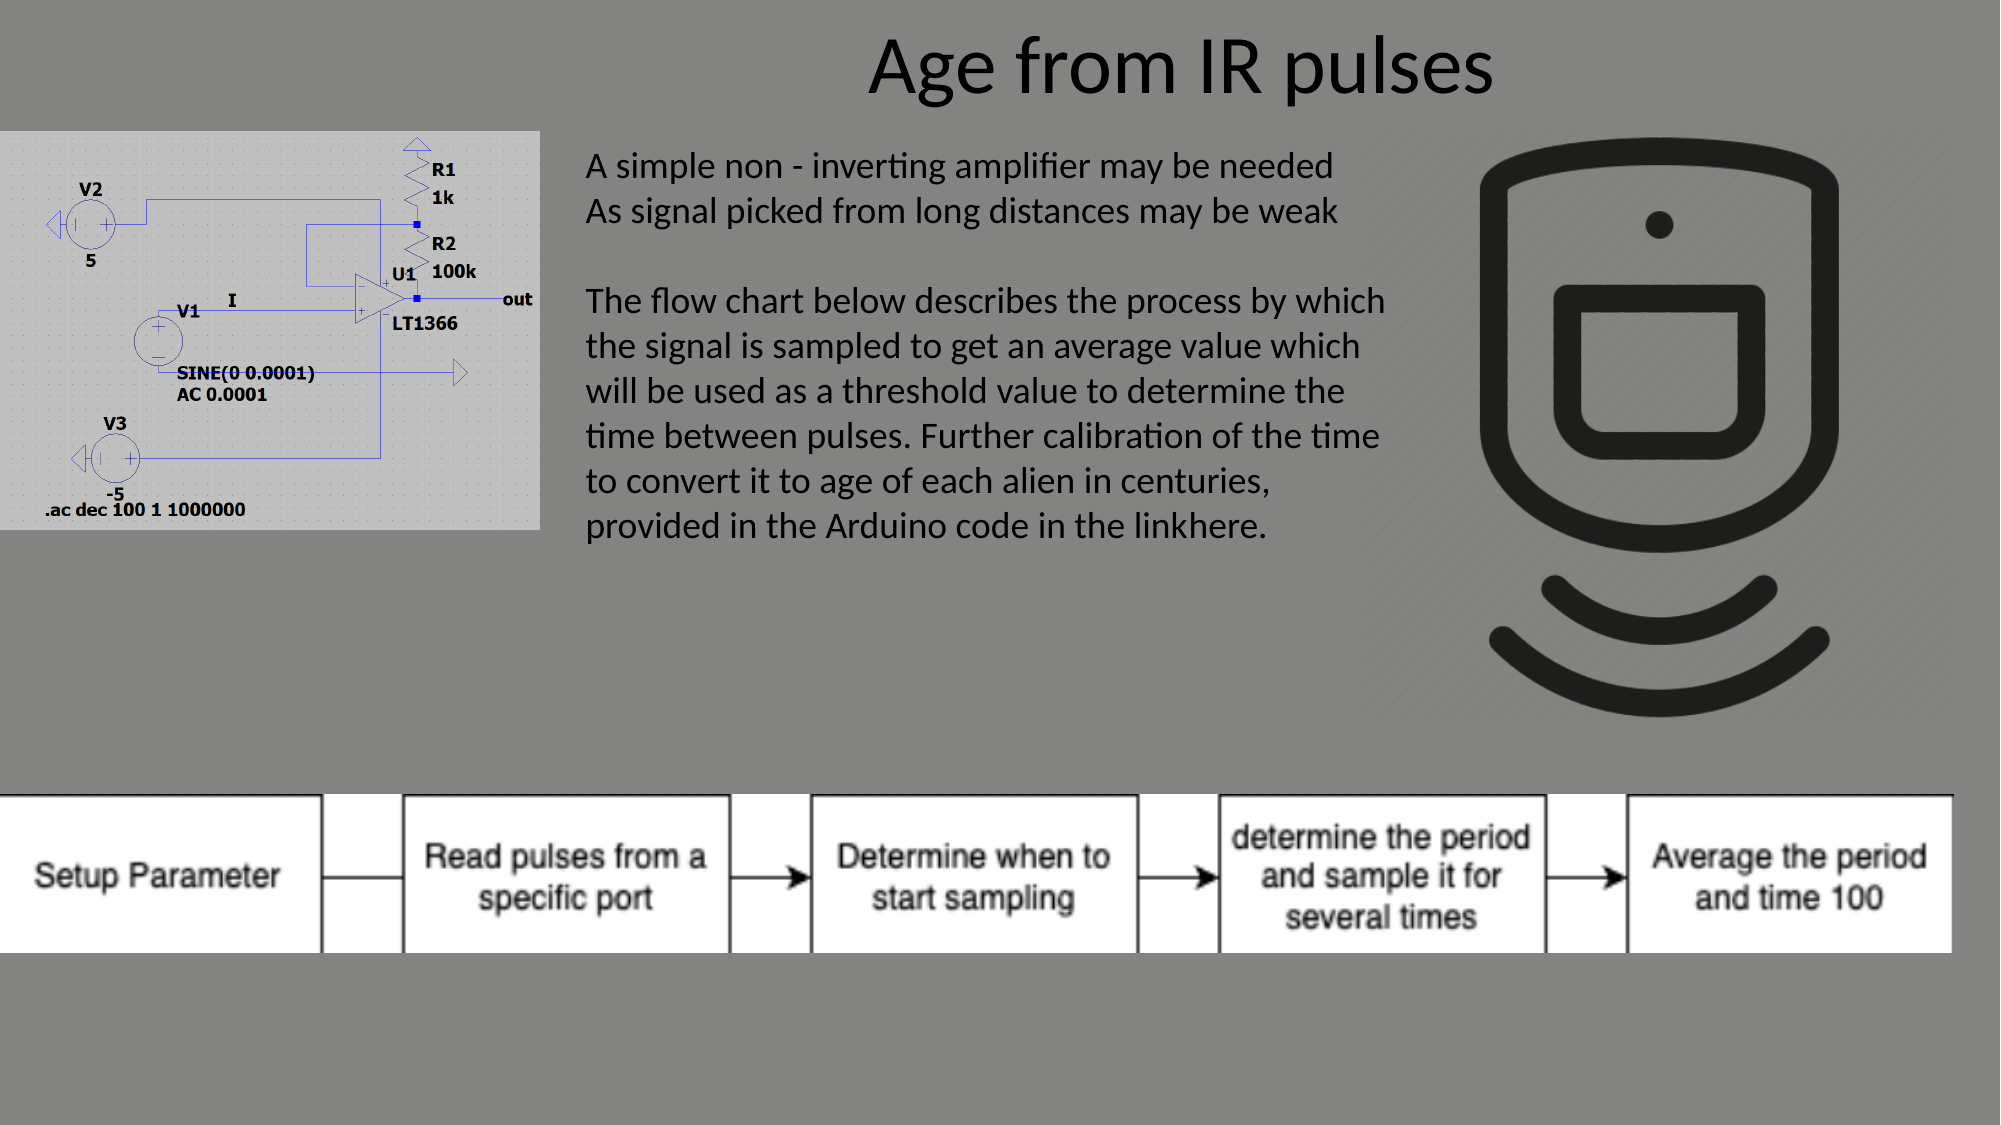

Age from IR pulses
A simple non - inverting amplifier may be needed
As signal picked from long distances may be weak
The flow chart below describes the process by which the signal is sampled to get an average value which will be used as a threshold value to determine the time between pulses. Further calibration of the time to convert it to age of each alien in centuries, provided in the Arduino code in the linkhere.